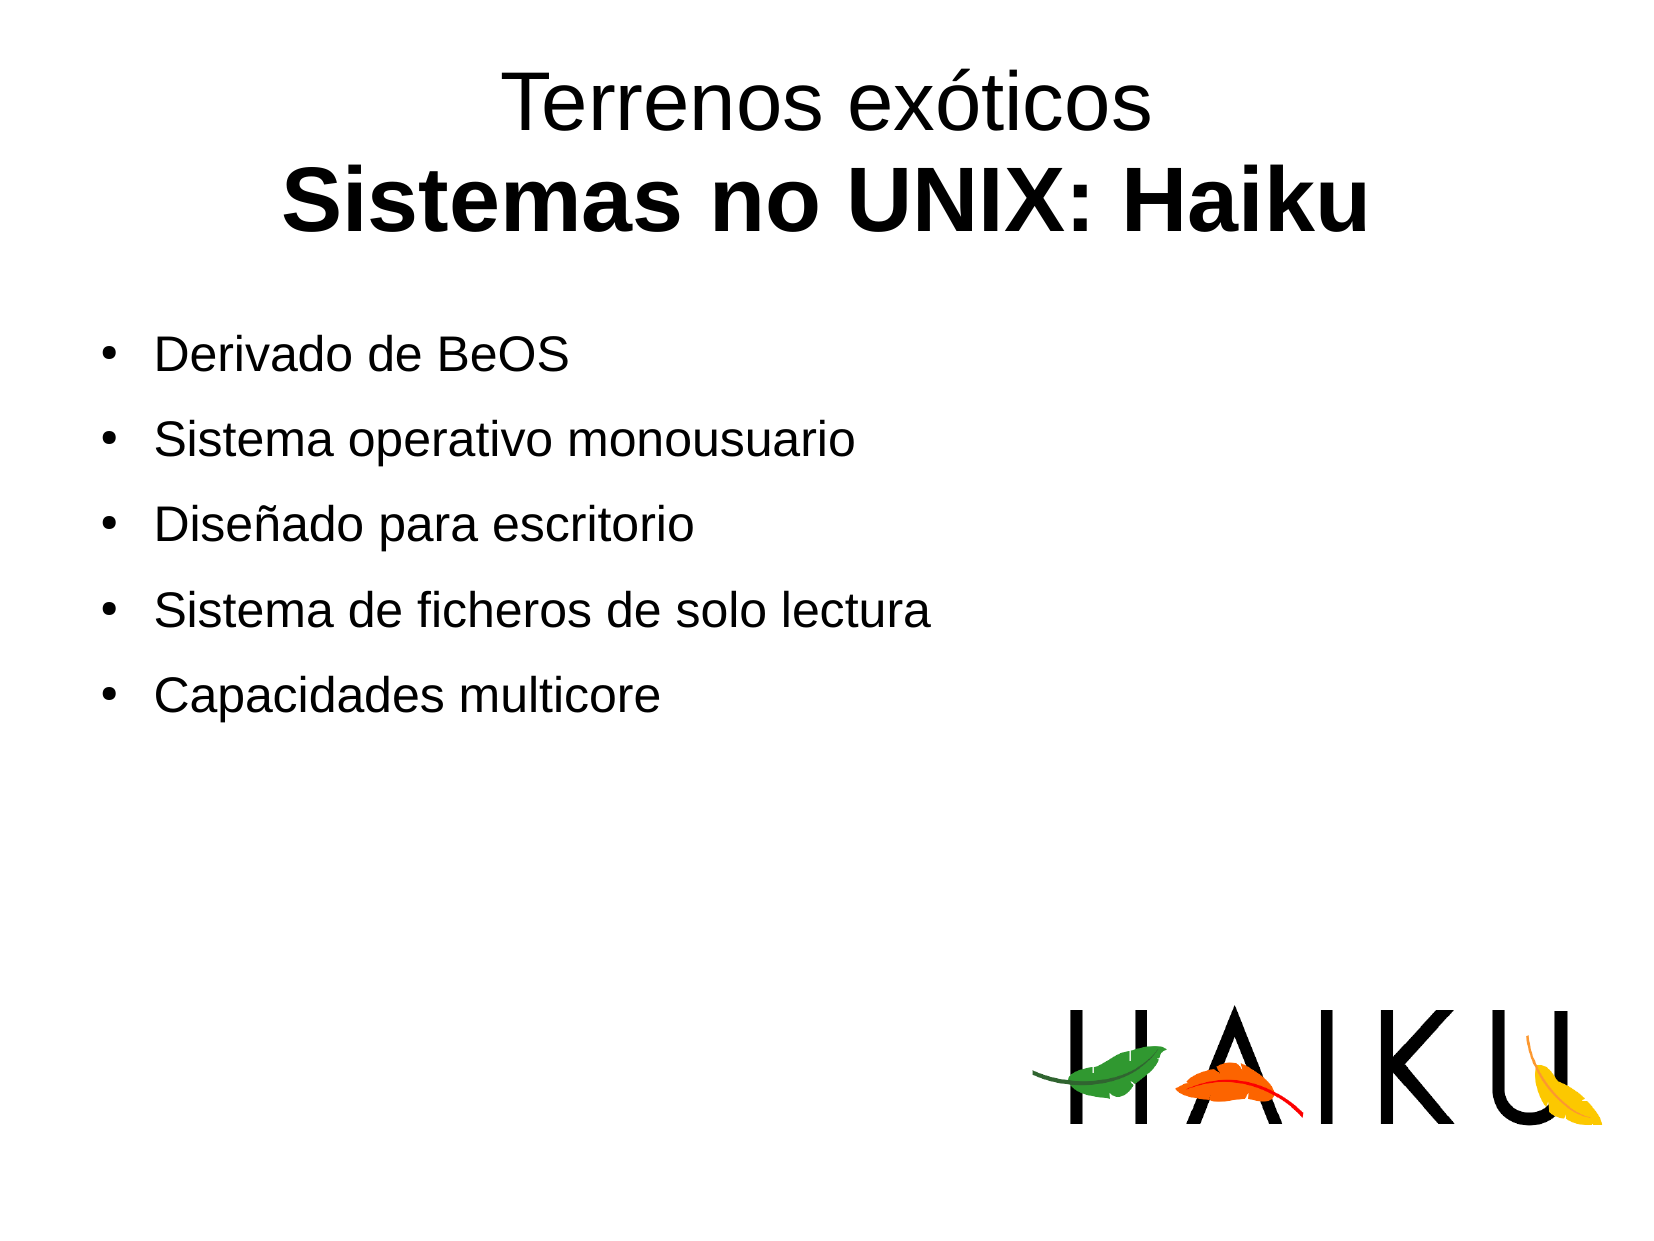

# Terrenos exóticos Sistemas no UNIX: Haiku
Derivado de BeOS
Sistema operativo monousuario
Diseñado para escritorio
Sistema de ficheros de solo lectura
Capacidades multicore